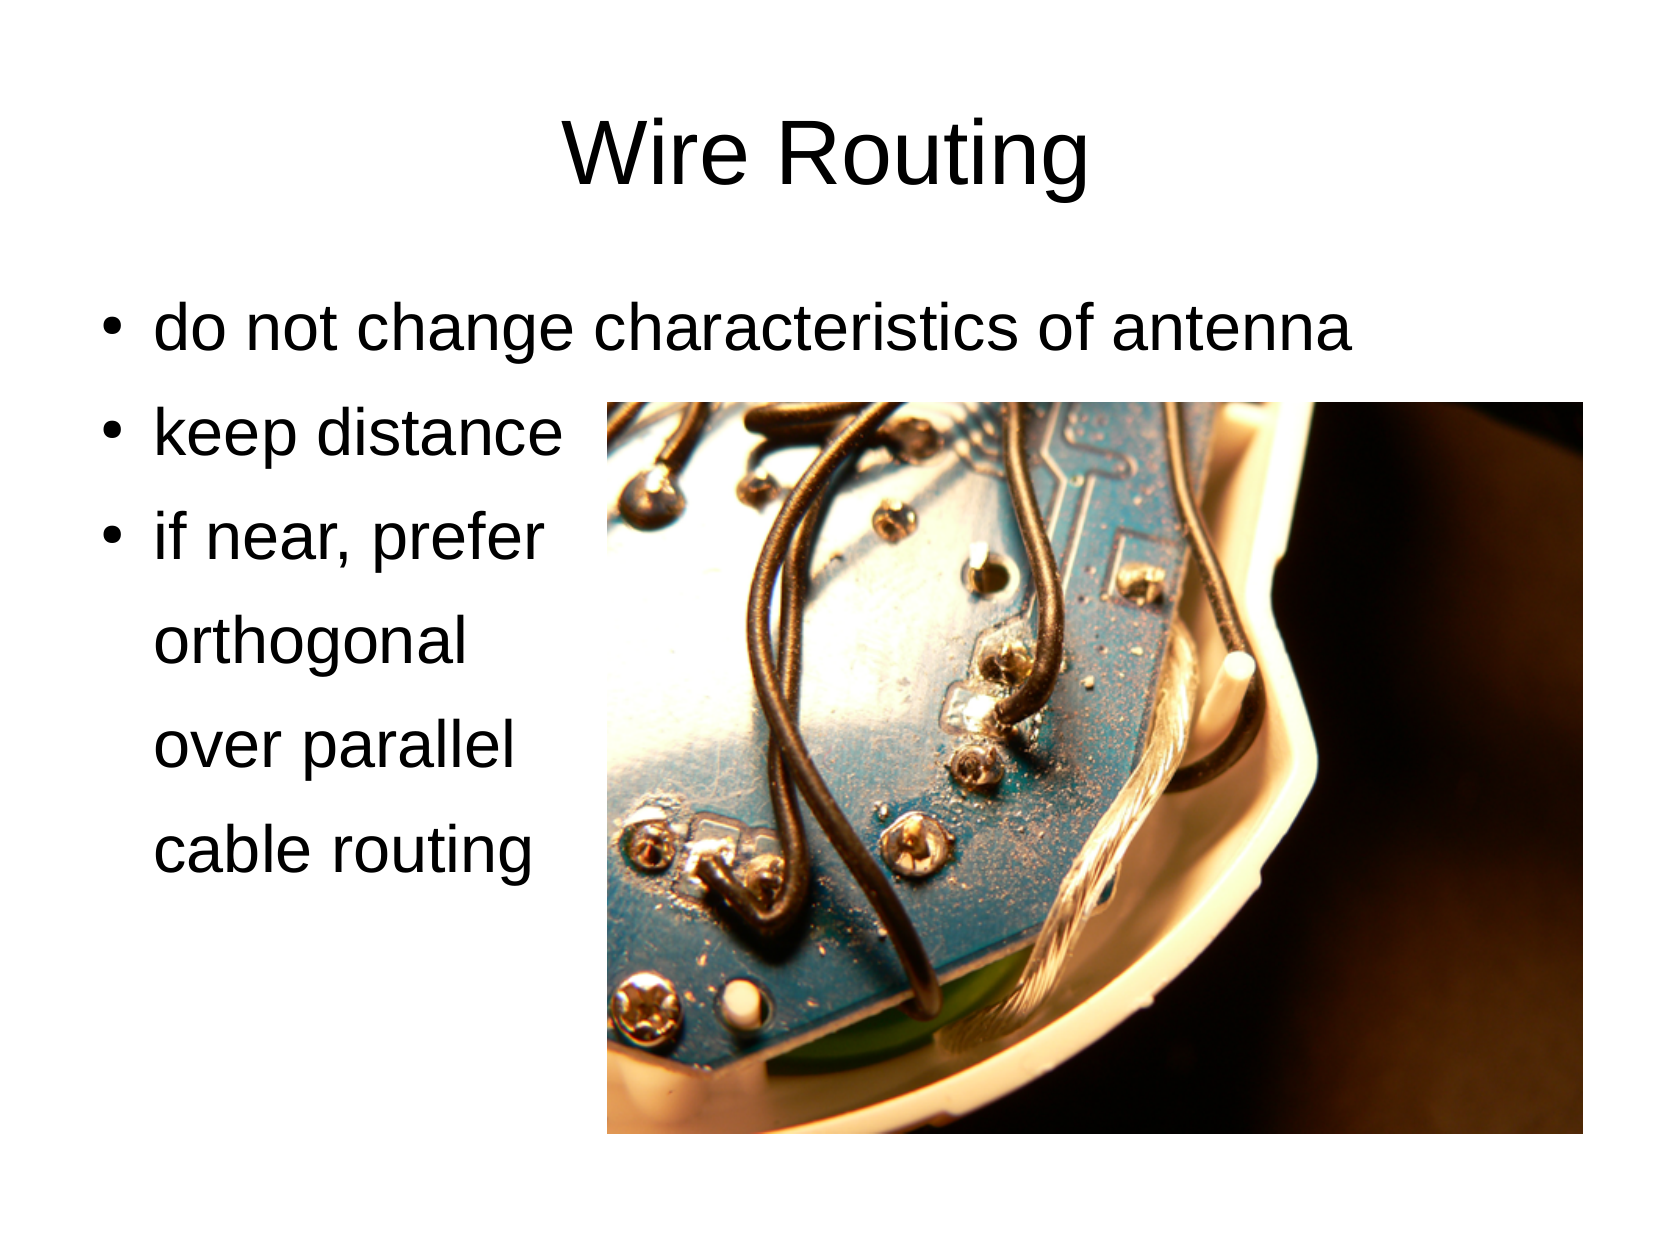

# Wire Routing
do not change characteristics of antenna
keep distance
if near, prefer
orthogonal
over parallel
cable routing